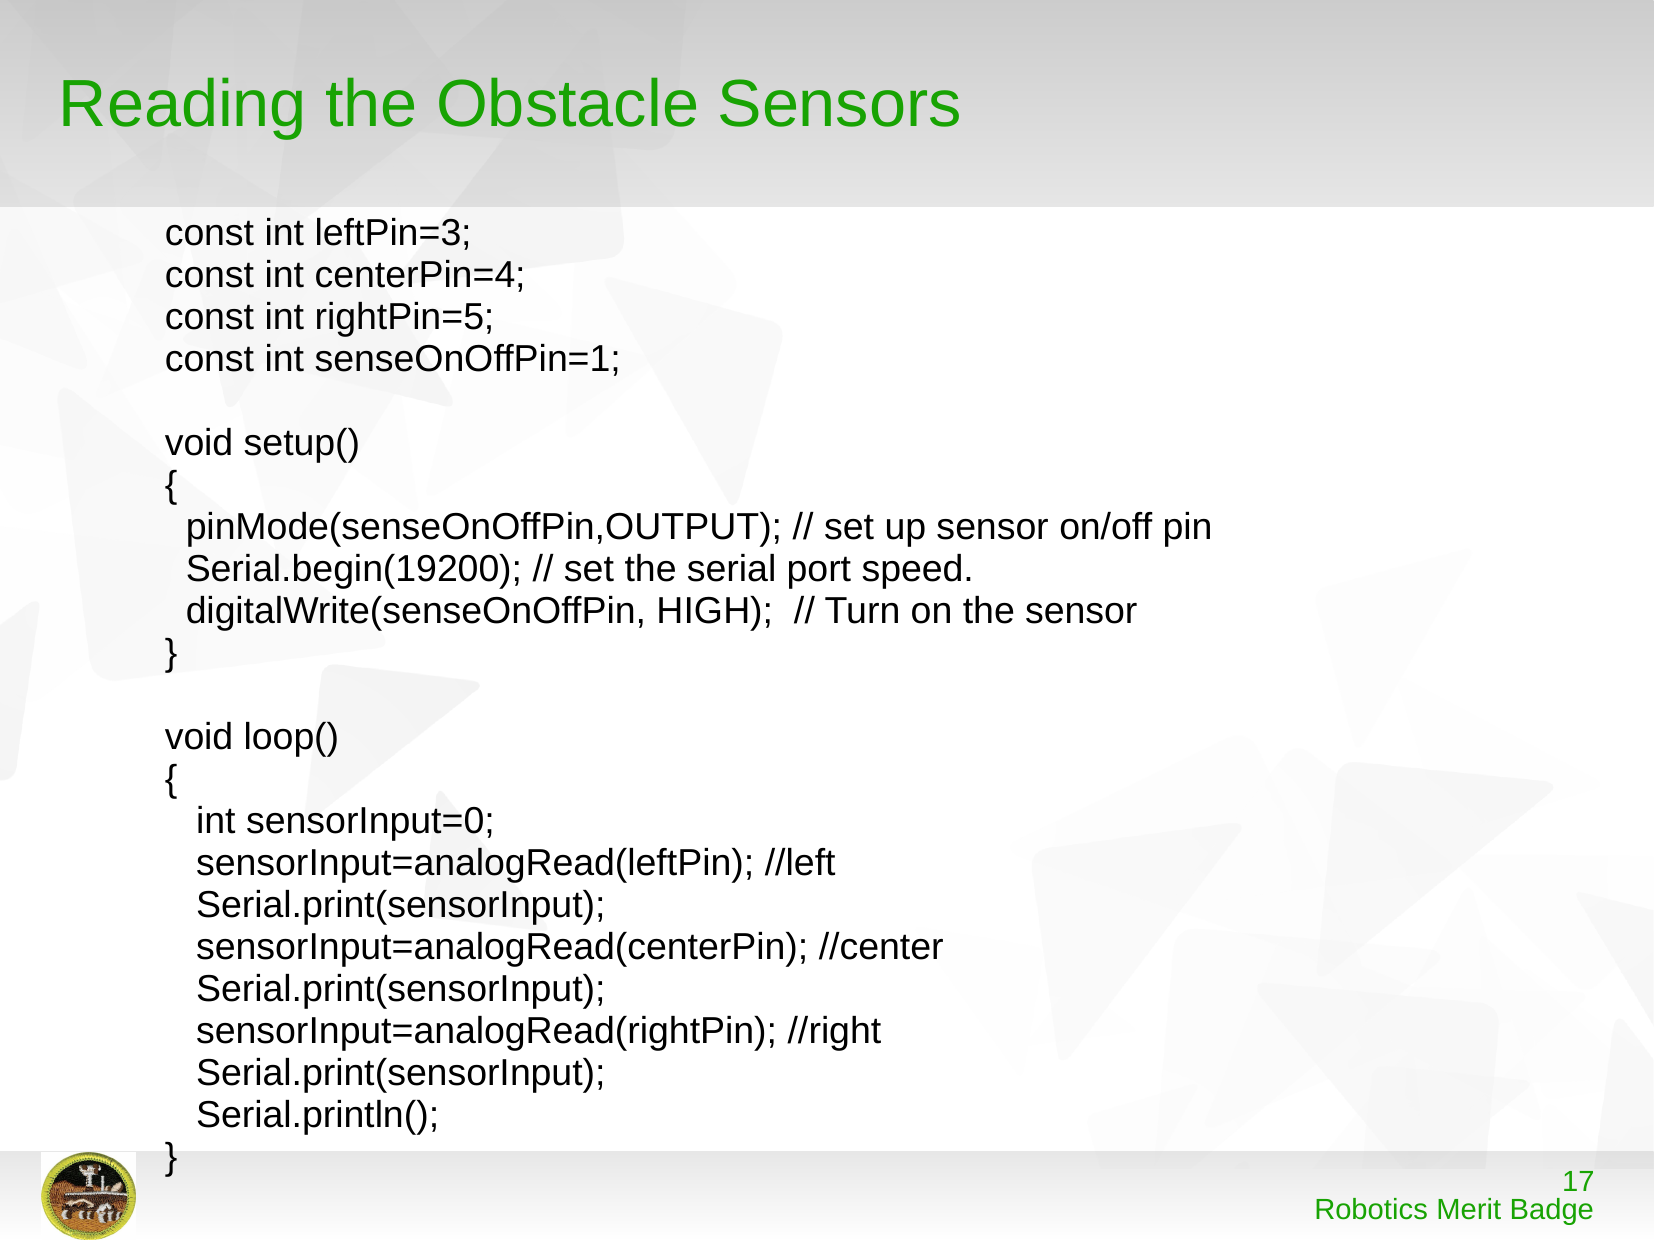

# Reading the Obstacle Sensors
const int leftPin=3;
const int centerPin=4;
const int rightPin=5;
const int senseOnOffPin=1;
void setup()
{
 pinMode(senseOnOffPin,OUTPUT); // set up sensor on/off pin
 Serial.begin(19200); // set the serial port speed.
 digitalWrite(senseOnOffPin, HIGH); // Turn on the sensor
}
void loop()
{
 int sensorInput=0;
 sensorInput=analogRead(leftPin); //left
 Serial.print(sensorInput);
 sensorInput=analogRead(centerPin); //center
 Serial.print(sensorInput);
 sensorInput=analogRead(rightPin); //right
 Serial.print(sensorInput);
 Serial.println();
}
17
Robotics Merit Badge